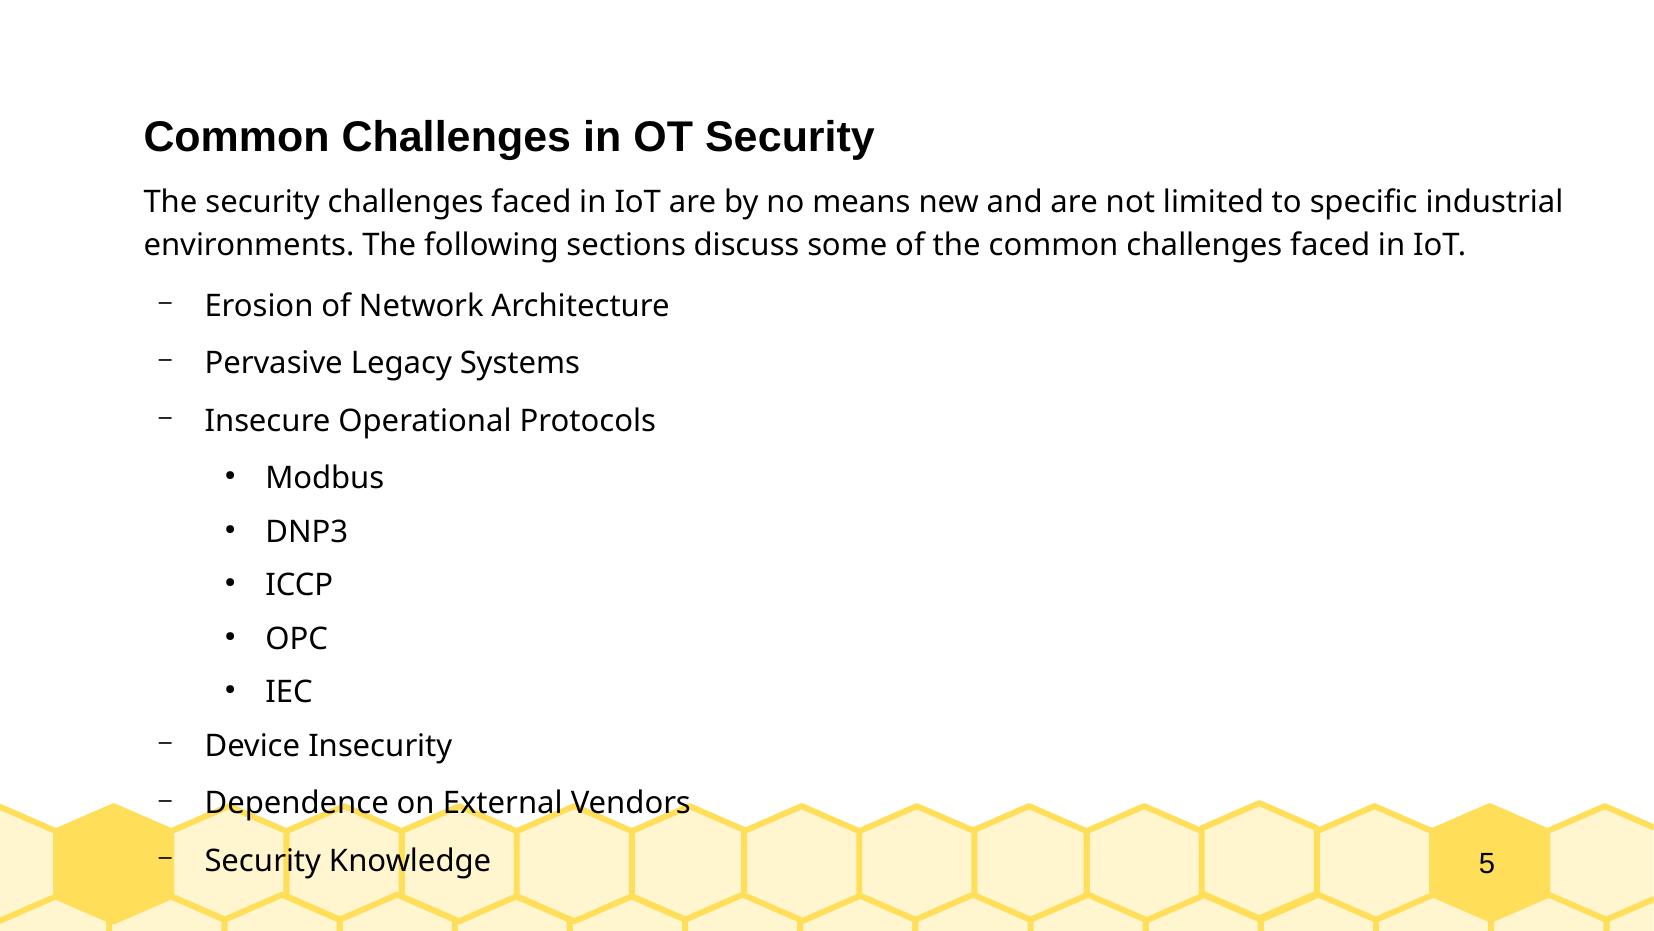

# Common Challenges in OT Security
The security challenges faced in IoT are by no means new and are not limited to specific industrial environments. The following sections discuss some of the common challenges faced in IoT.
Erosion of Network Architecture
Pervasive Legacy Systems
Insecure Operational Protocols
Modbus
DNP3
ICCP
OPC
IEC
Device Insecurity
Dependence on External Vendors
Security Knowledge